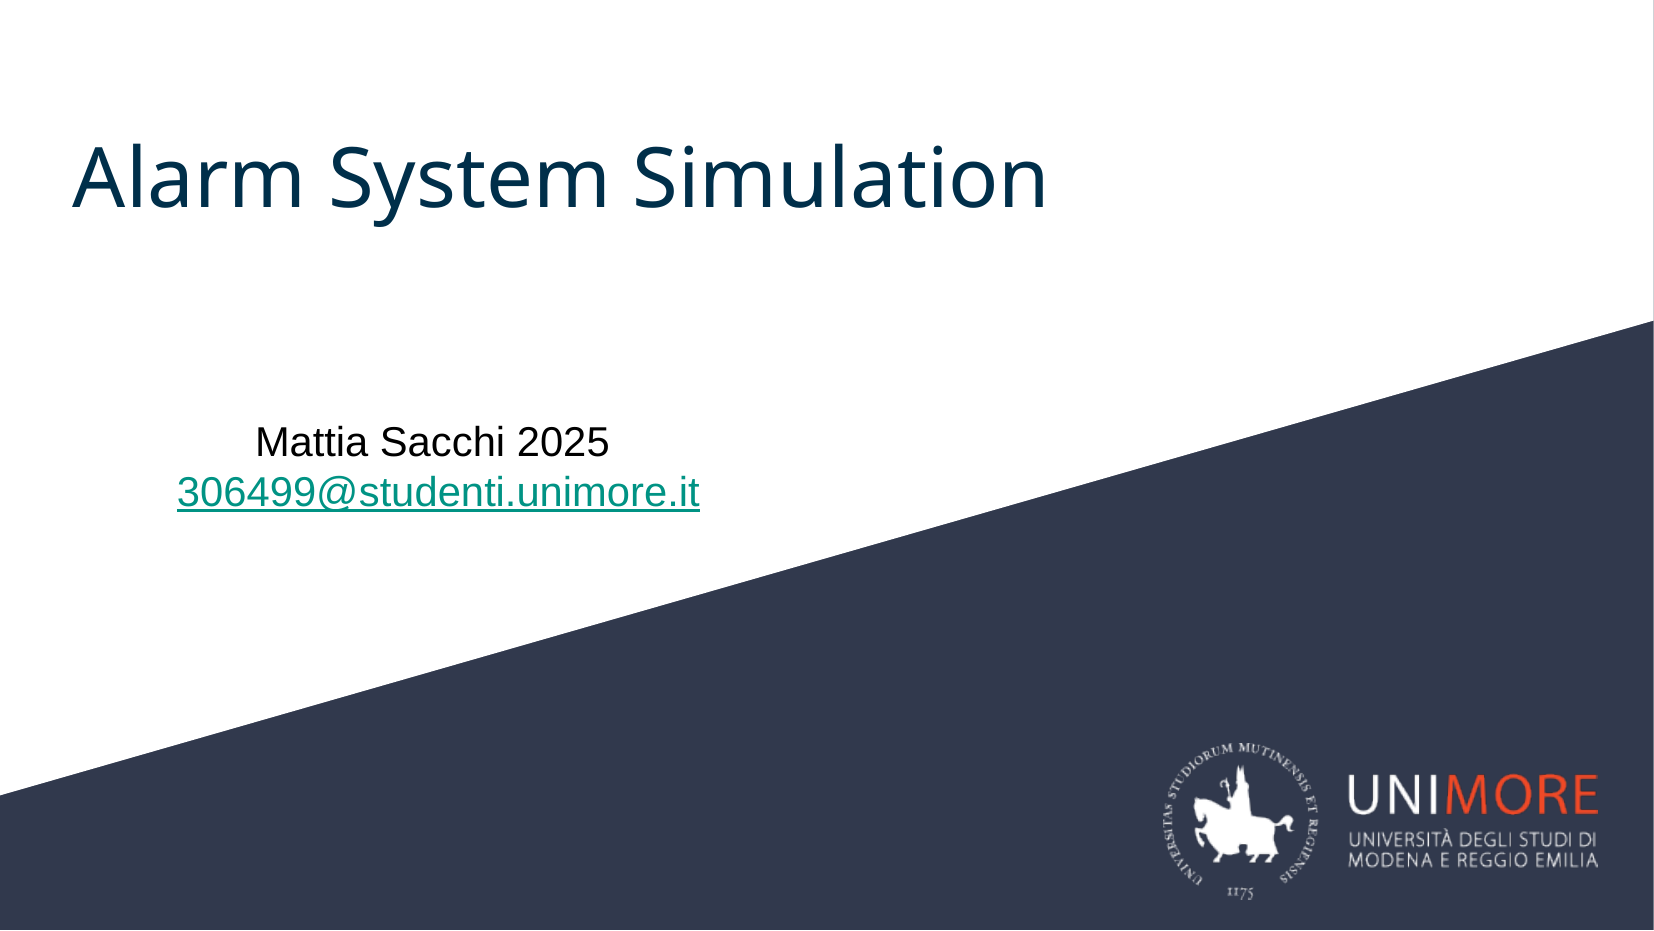

# Alarm System Simulation
Mattia Sacchi 2025 306499@studenti.unimore.it